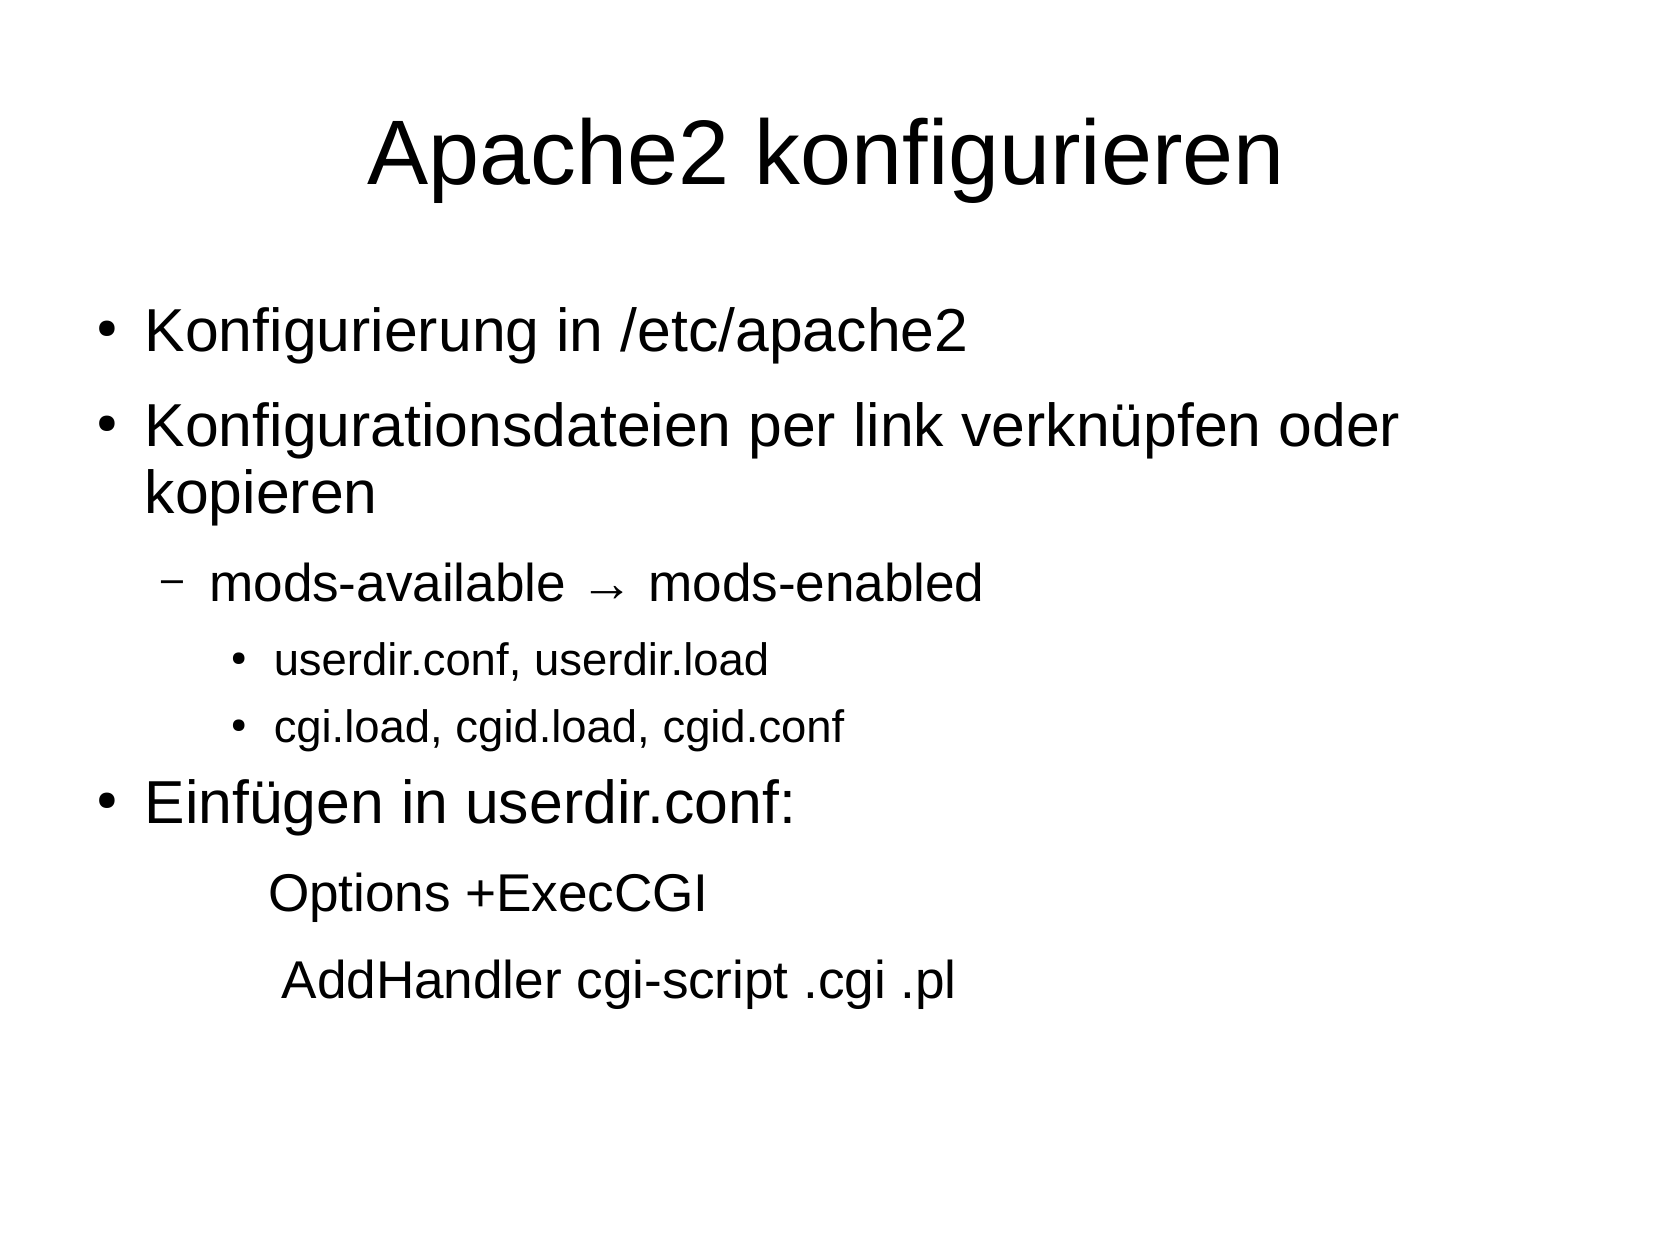

# Apache2 konfigurieren
Konfigurierung in /etc/apache2
Konfigurationsdateien per link verknüpfen oder kopieren
mods-available → mods-enabled
userdir.conf, userdir.load
cgi.load, cgid.load, cgid.conf
Einfügen in userdir.conf:
 Options +ExecCGI
 		AddHandler cgi-script .cgi .pl